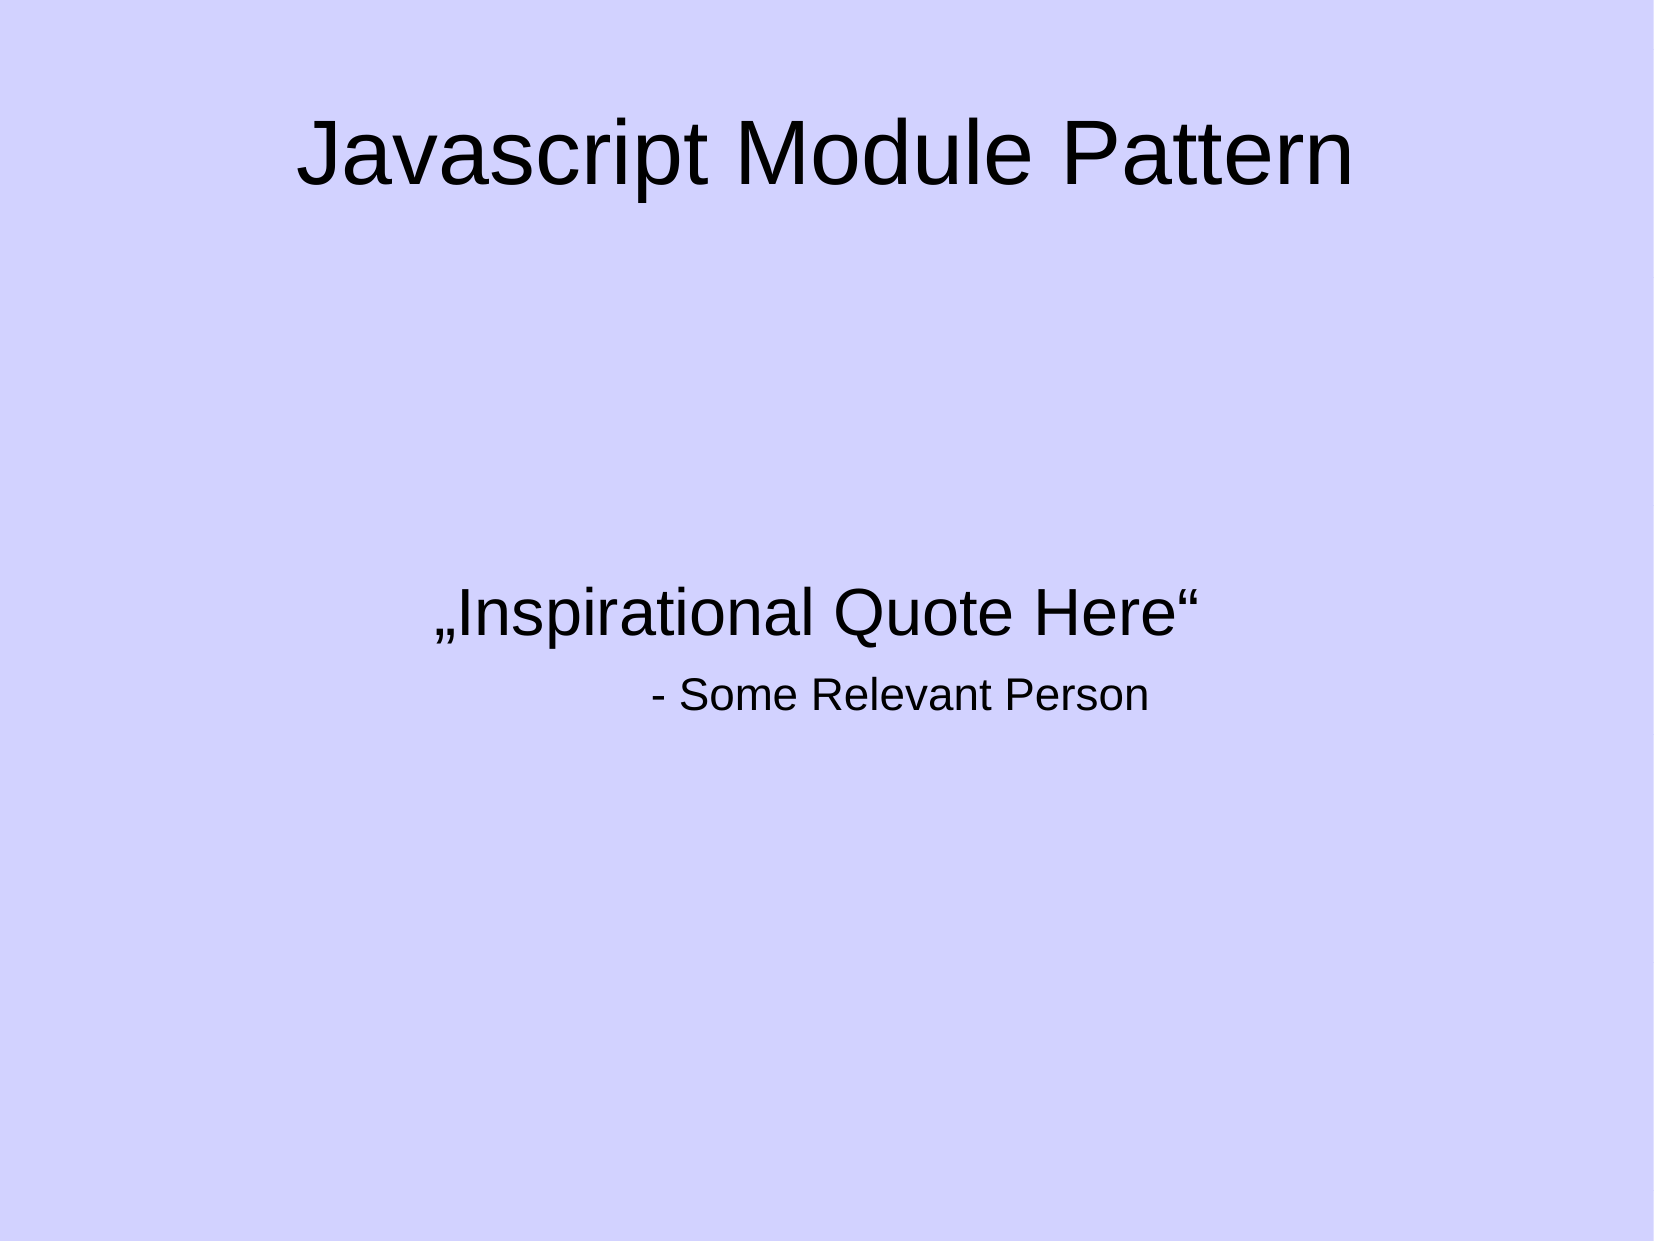

# Javascript Module Pattern
„Inspirational Quote Here“
		- Some Relevant Person